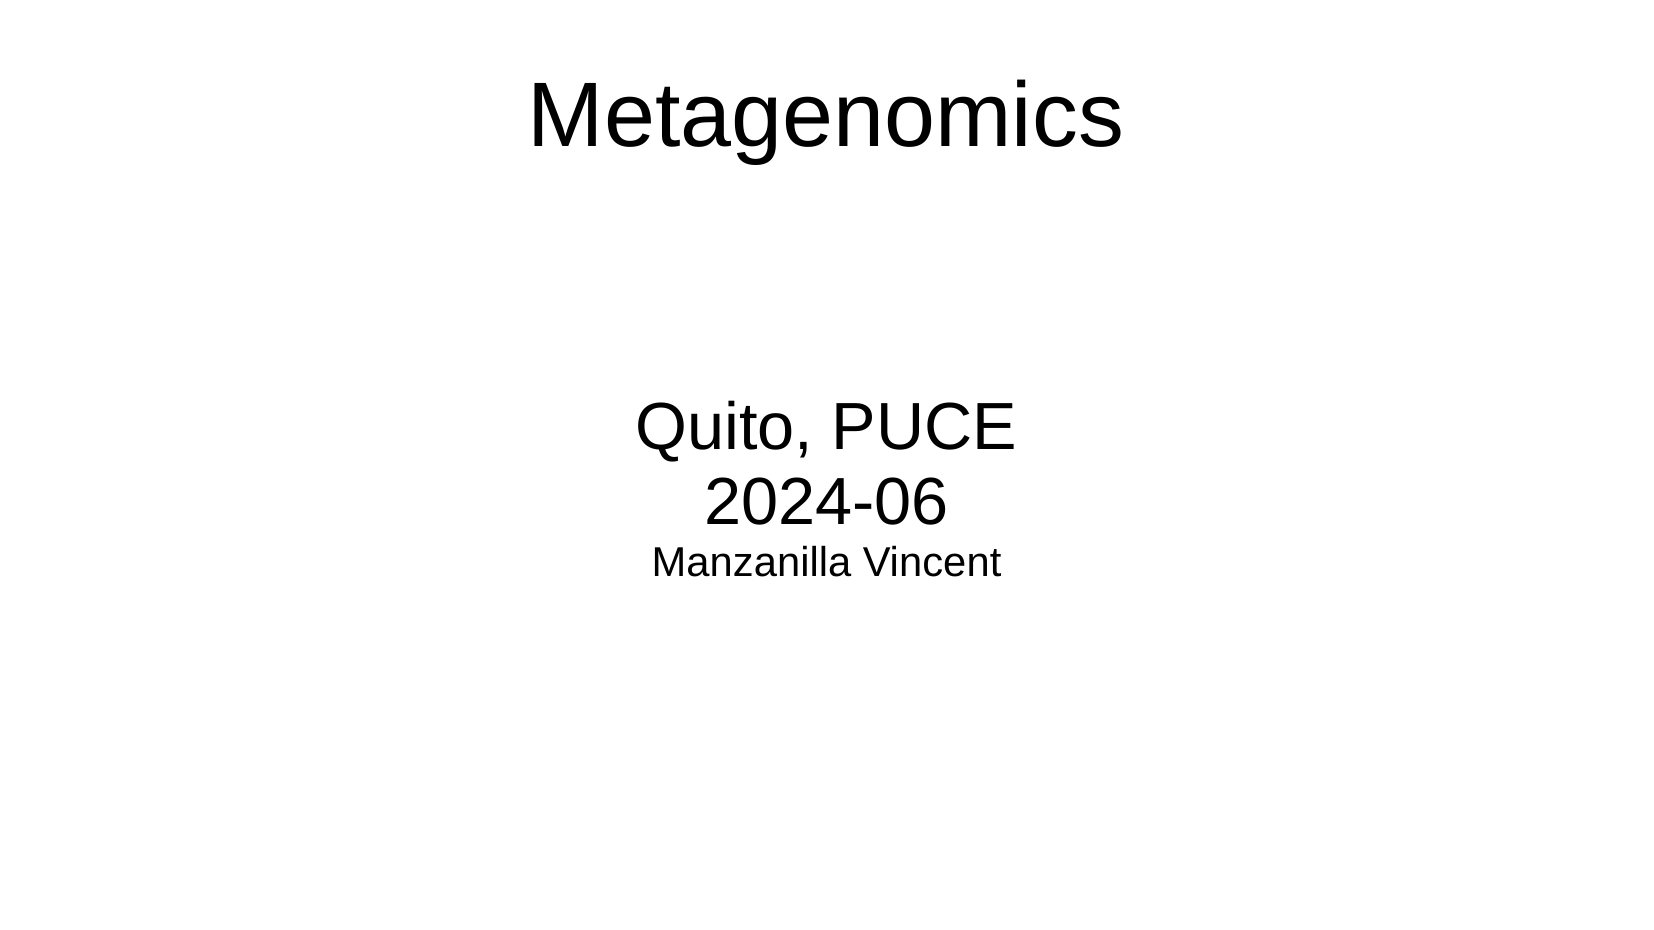

# Metagenomics
Quito, PUCE
2024-06
Manzanilla Vincent